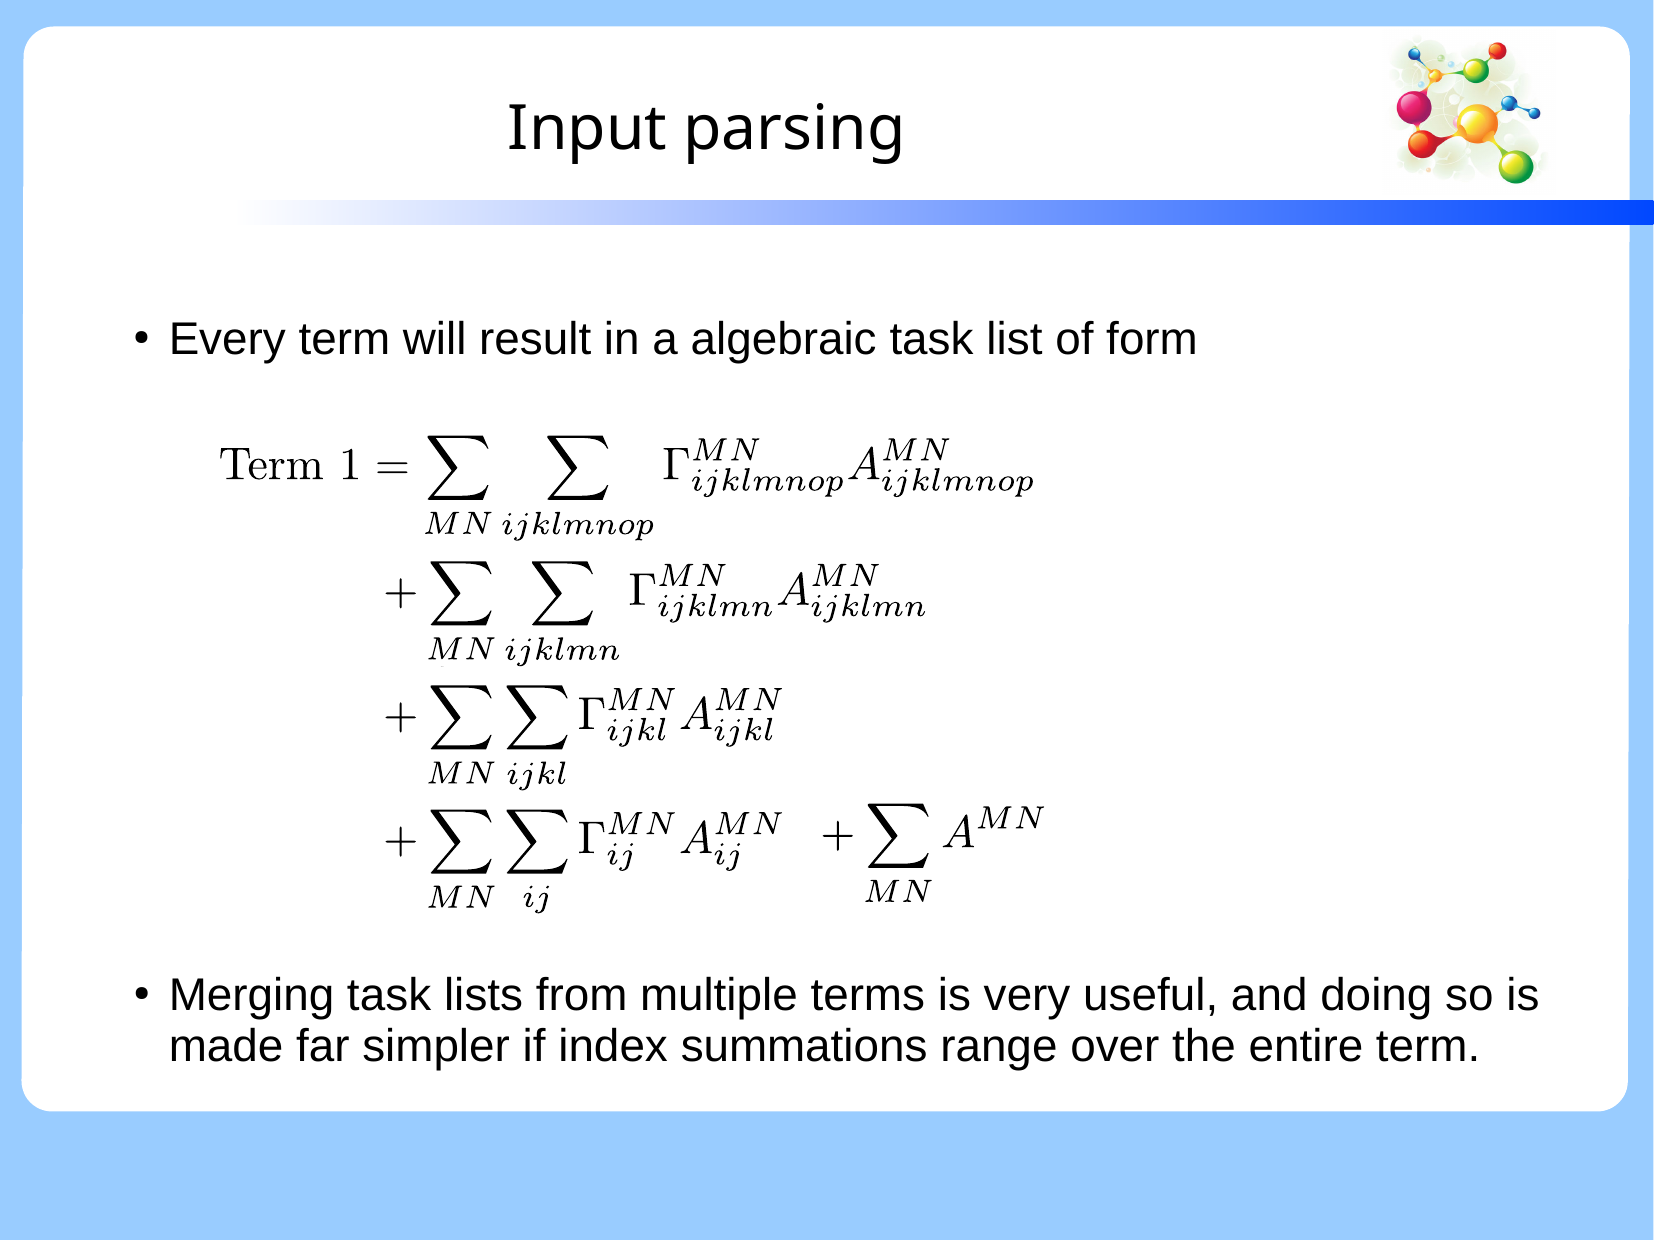

# Input parsing
Every term will result in a algebraic task list of form
Merging task lists from multiple terms is very useful, and doing so is made far simpler if index summations range over the entire term.